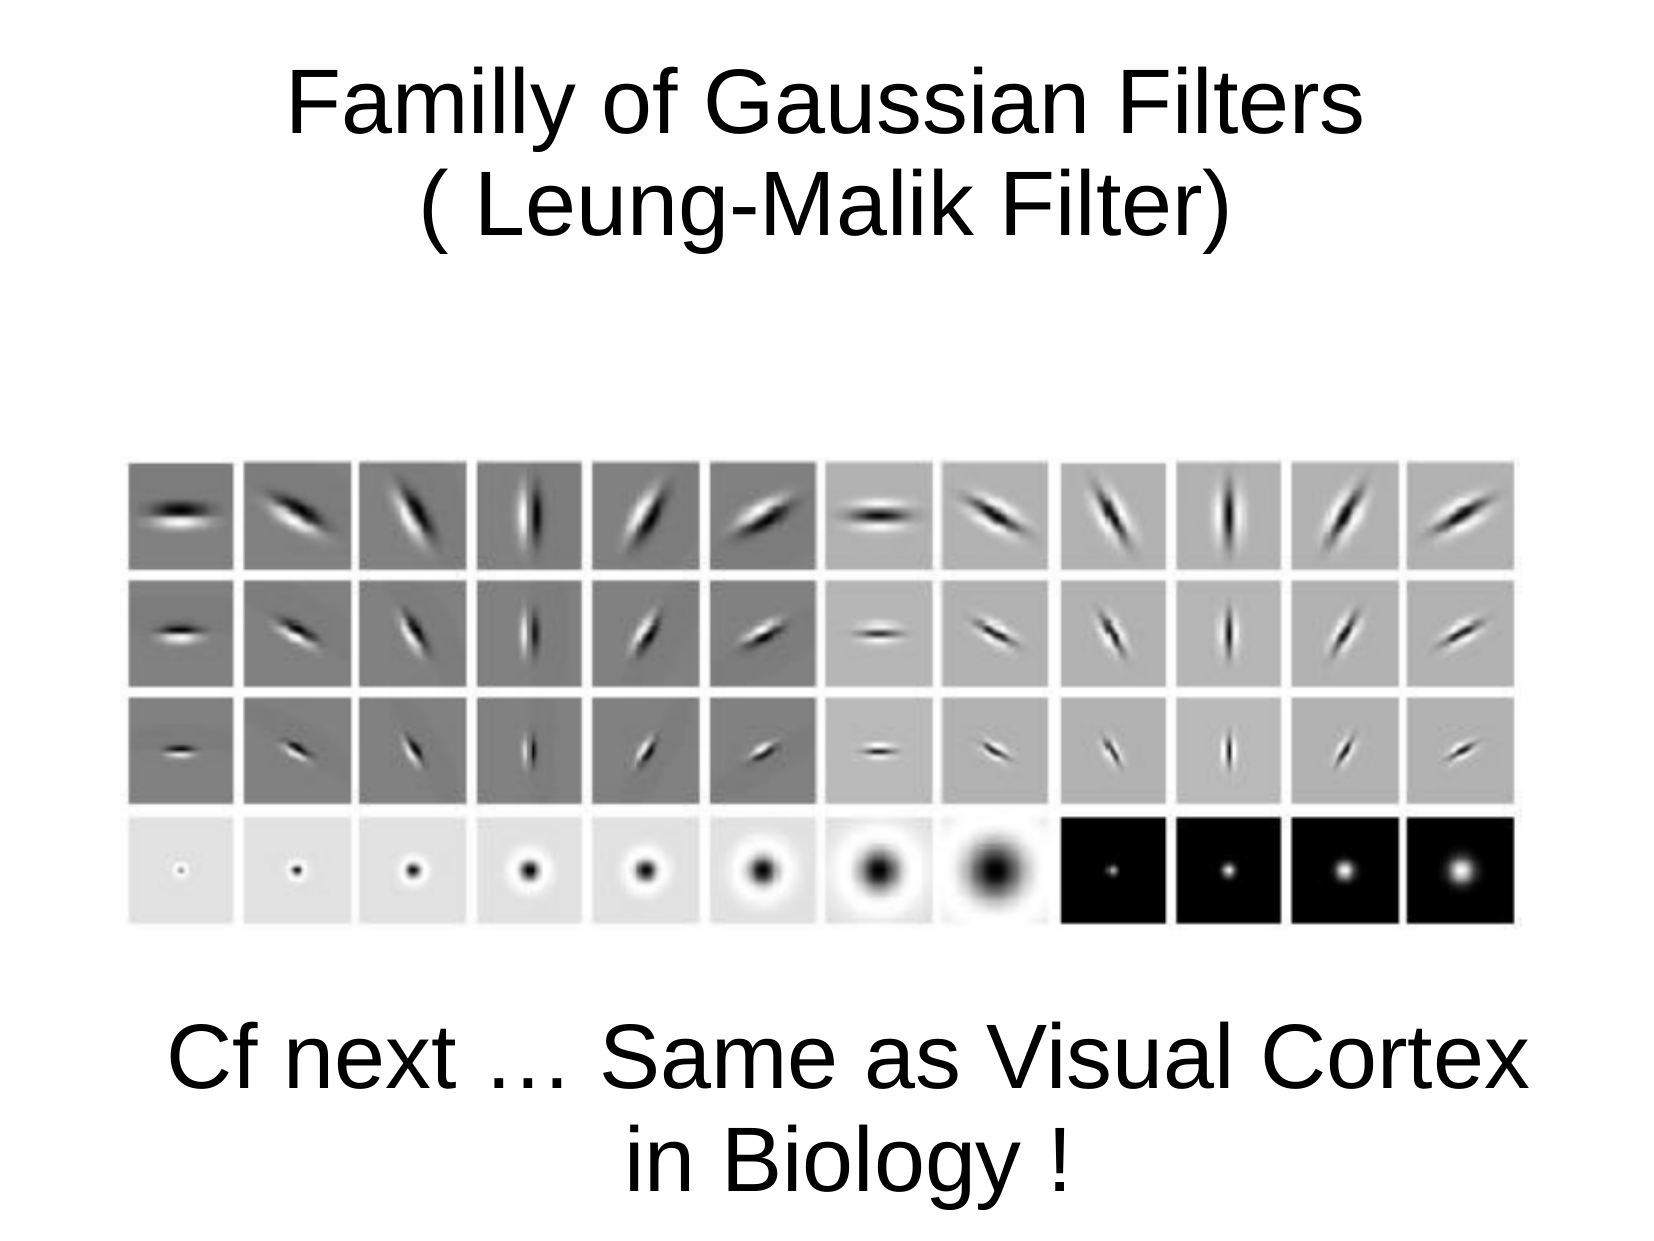

# Familly of Gaussian Filters ( Leung-Malik Filter)
Cf next … Same as Visual Cortex
in Biology !